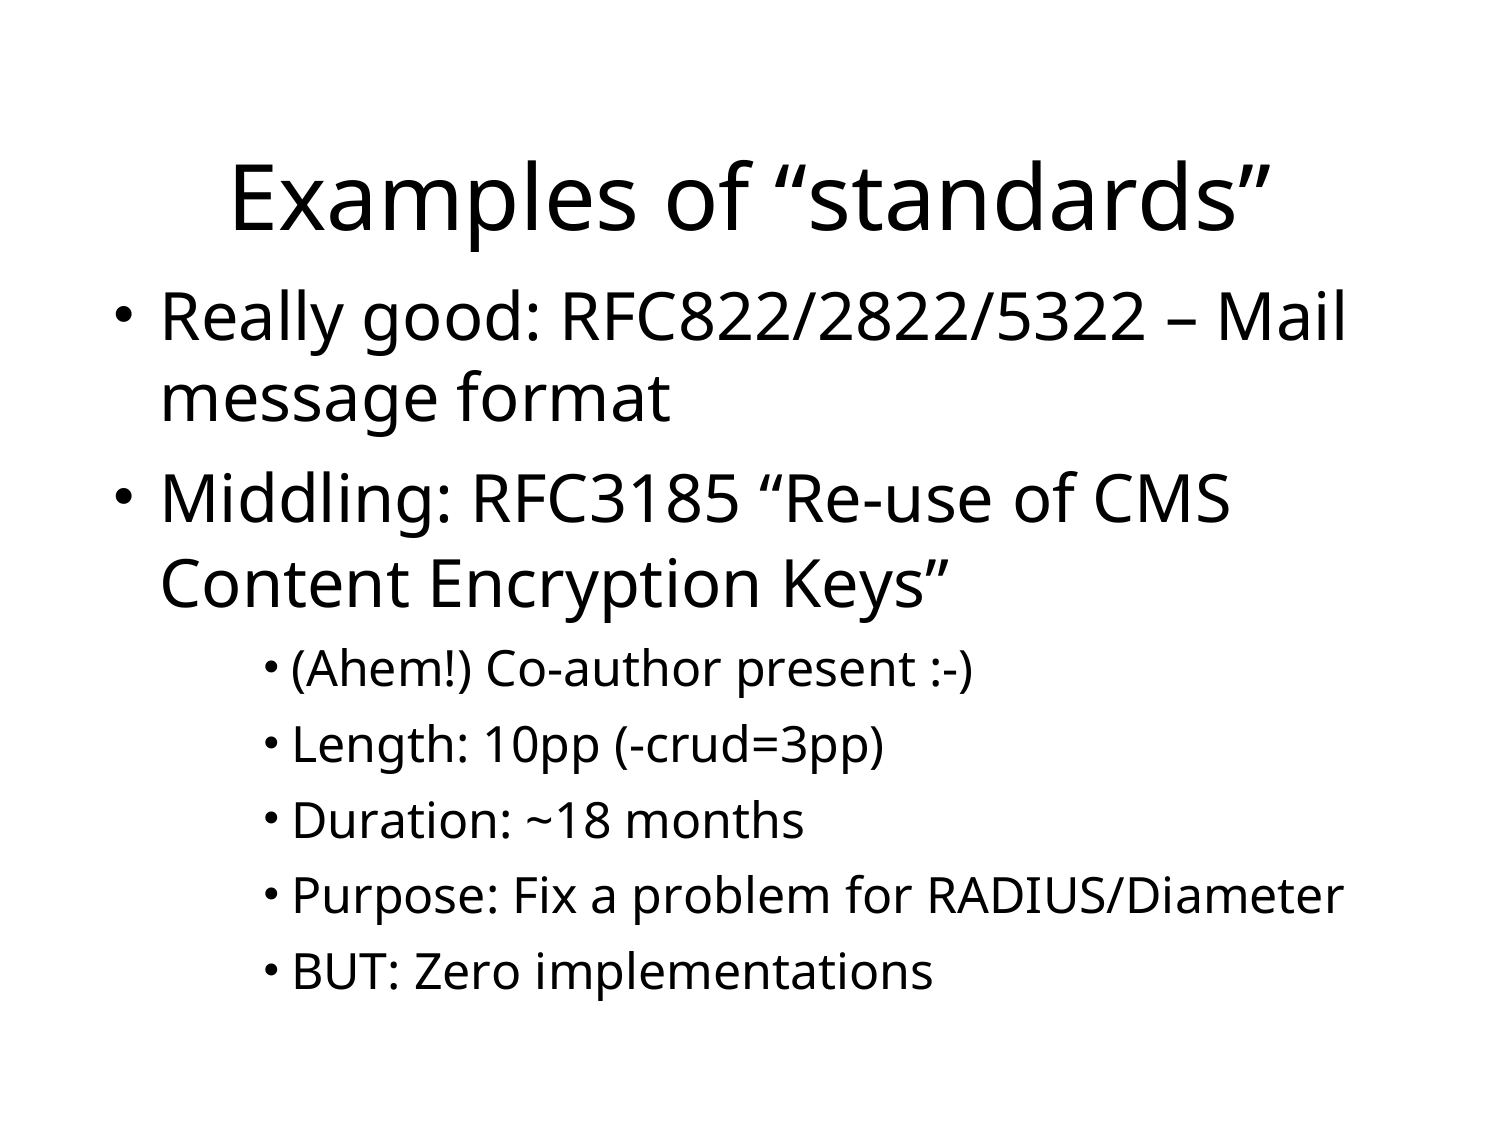

# Examples of “standards”
Really good: RFC822/2822/5322 – Mail message format
Middling: RFC3185 “Re-use of CMS Content Encryption Keys”
(Ahem!) Co-author present :-)
Length: 10pp (-crud=3pp)
Duration: ~18 months
Purpose: Fix a problem for RADIUS/Diameter
BUT: Zero implementations